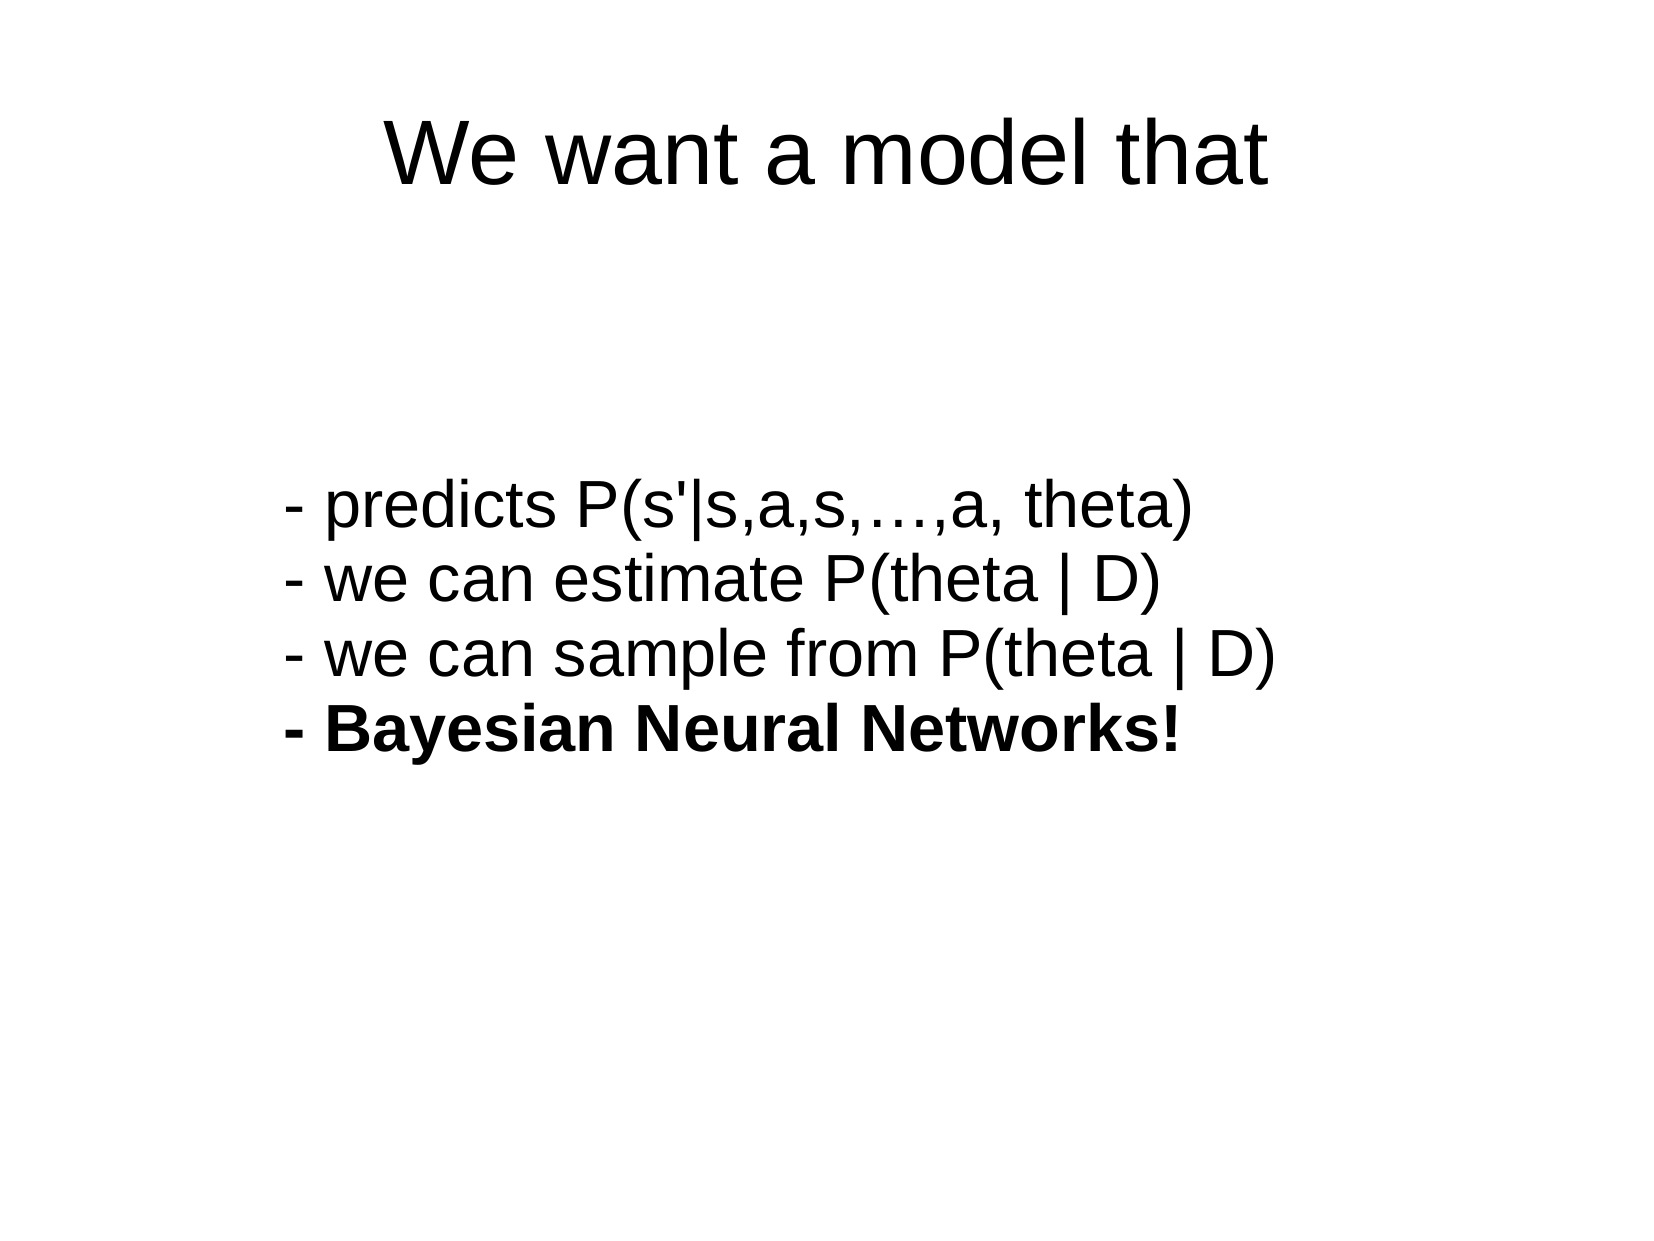

# We want a model that
- predicts P(s'|s,a,s,…,a, theta)
- we can estimate P(theta | D)
- we can sample from P(theta | D)
- Bayesian Neural Networks!